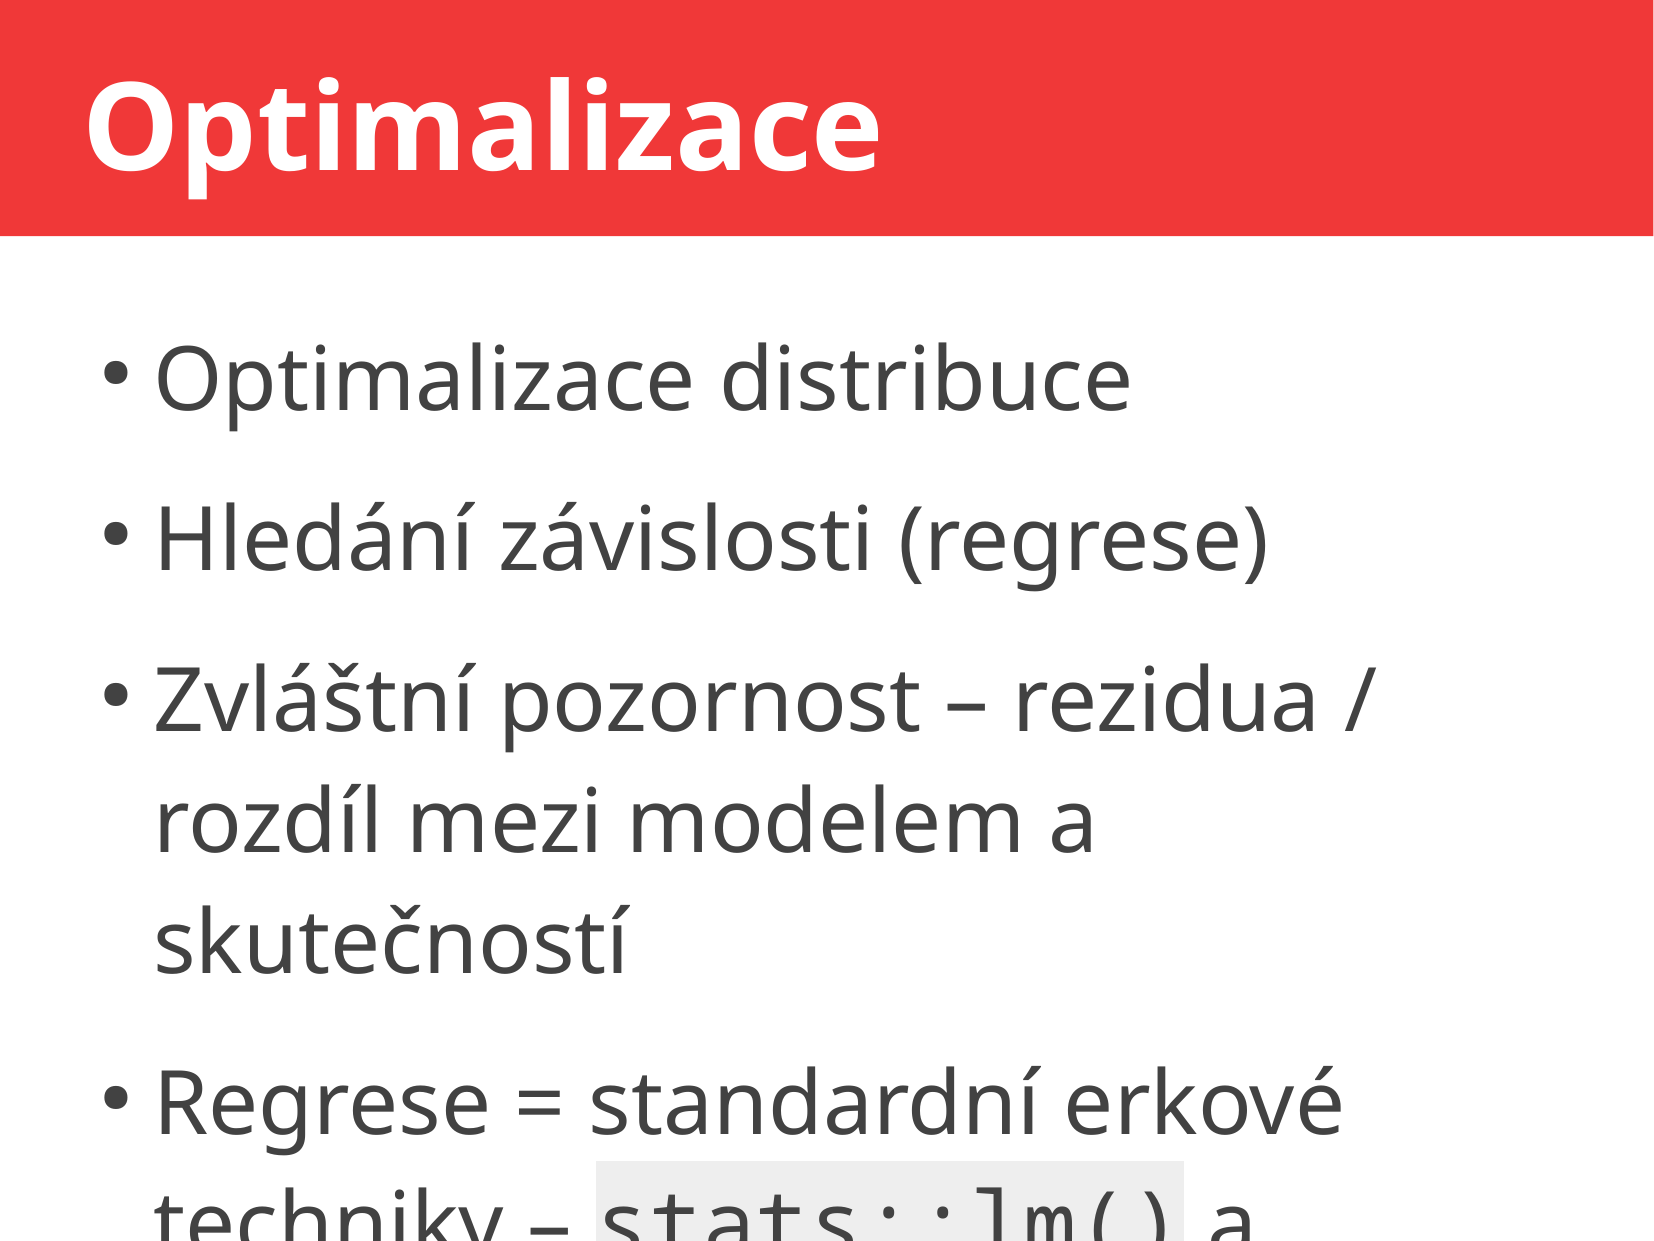

# Optimalizace
Optimalizace distribuce
Hledání závislosti (regrese)
Zvláštní pozornost – rezidua / rozdíl mezi modelem a skutečností
Regrese = standardní erkové techniky – stats::lm() a přátelé